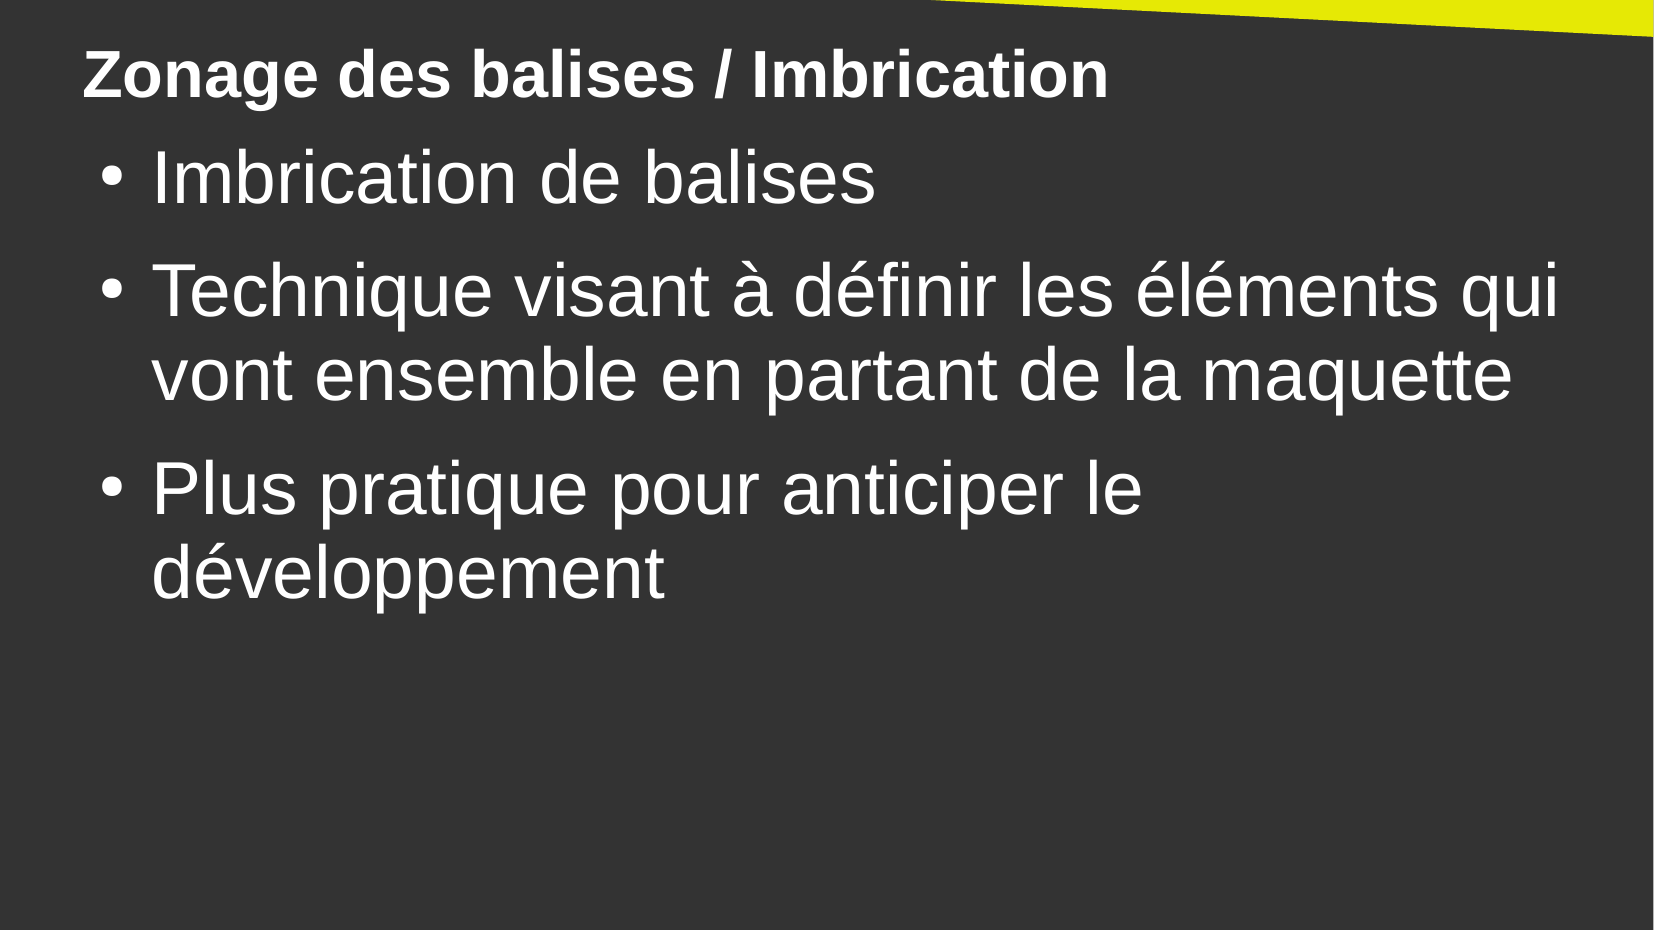

# Zonage des balises / Imbrication
Imbrication de balises
Technique visant à définir les éléments qui vont ensemble en partant de la maquette
Plus pratique pour anticiper le développement